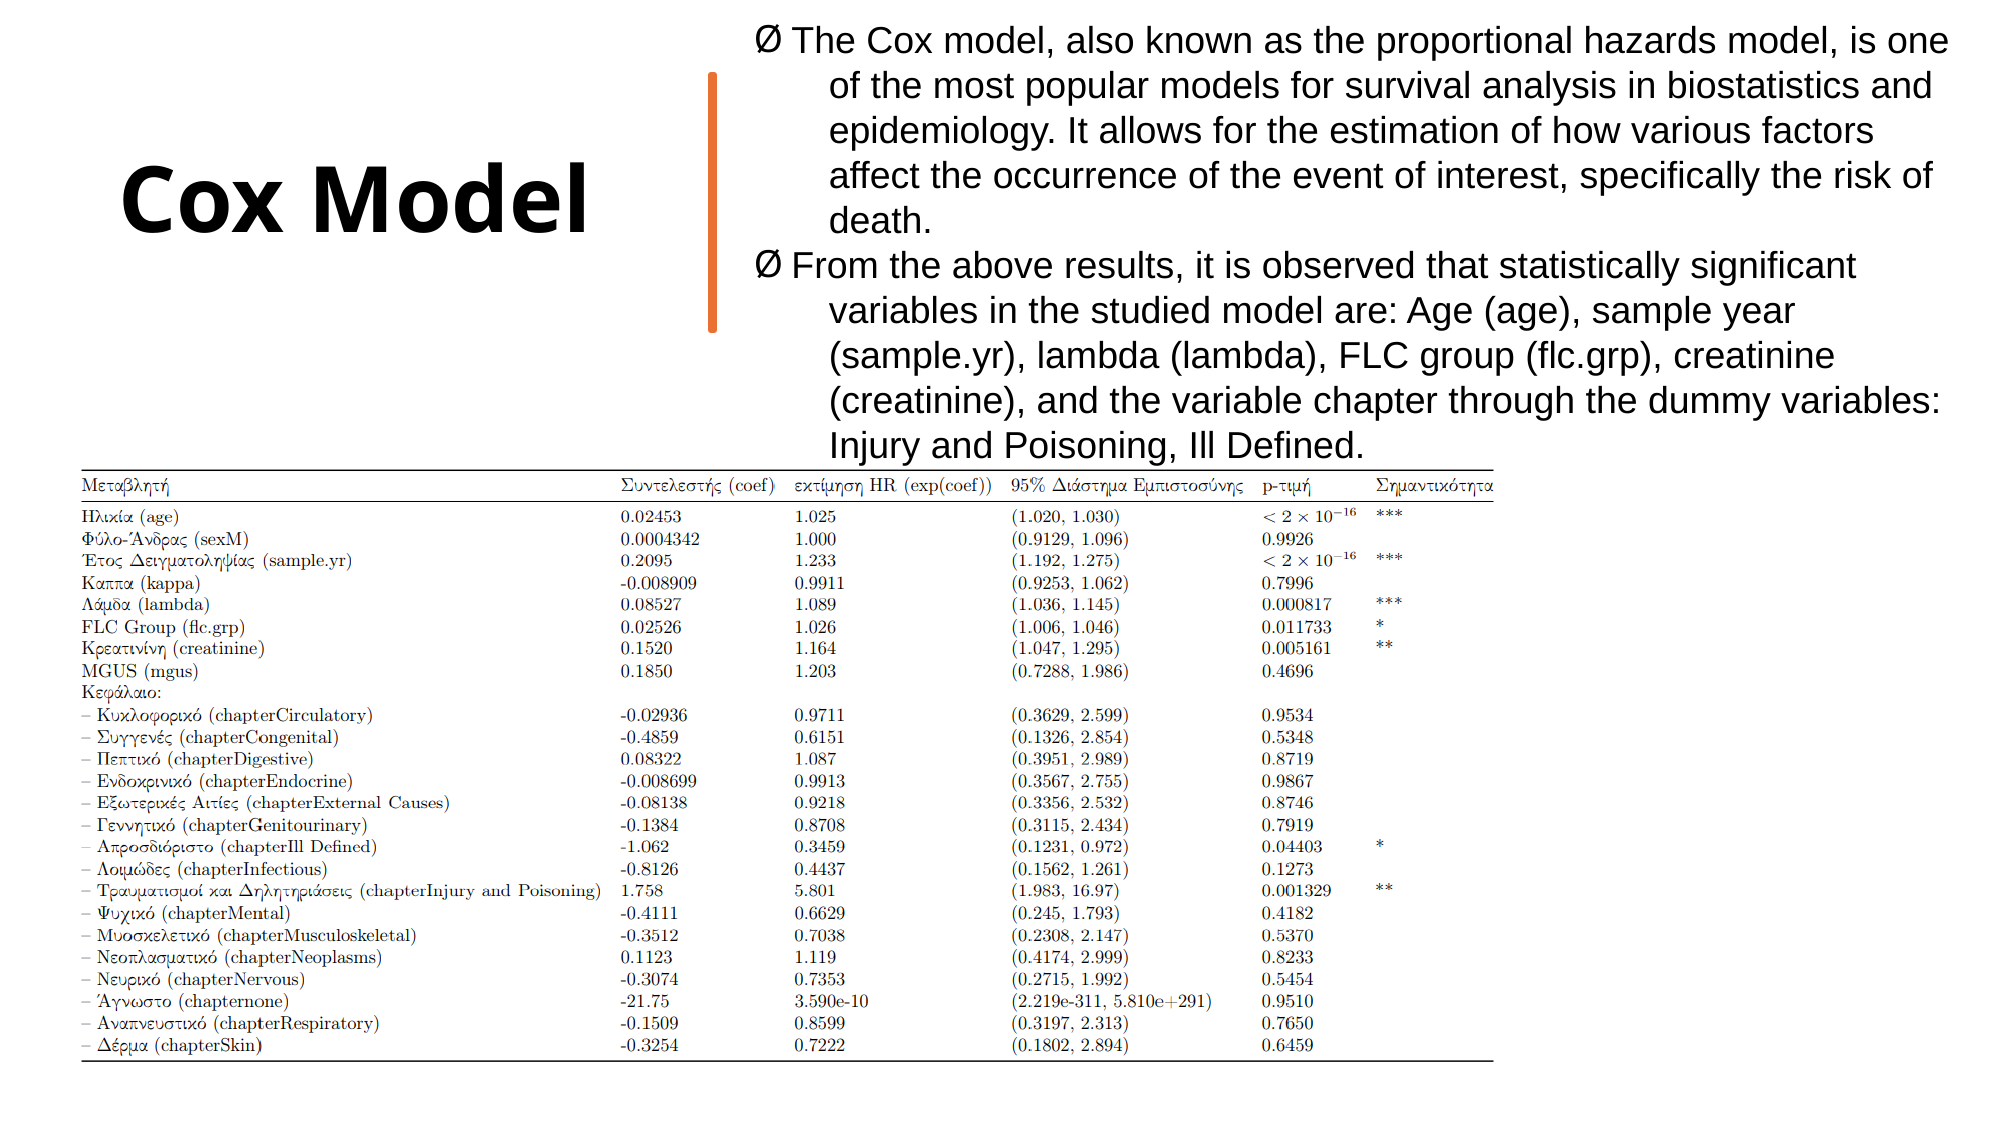

The Cox model, also known as the proportional hazards model, is one of the most popular models for survival analysis in biostatistics and epidemiology. It allows for the estimation of how various factors affect the occurrence of the event of interest, specifically the risk of death.
From the above results, it is observed that statistically significant variables in the studied model are: Age (age), sample year (sample.yr), lambda (lambda), FLC group (flc.grp), creatinine (creatinine), and the variable chapter through the dummy variables: Injury and Poisoning, Ill Defined.
# Cox Model